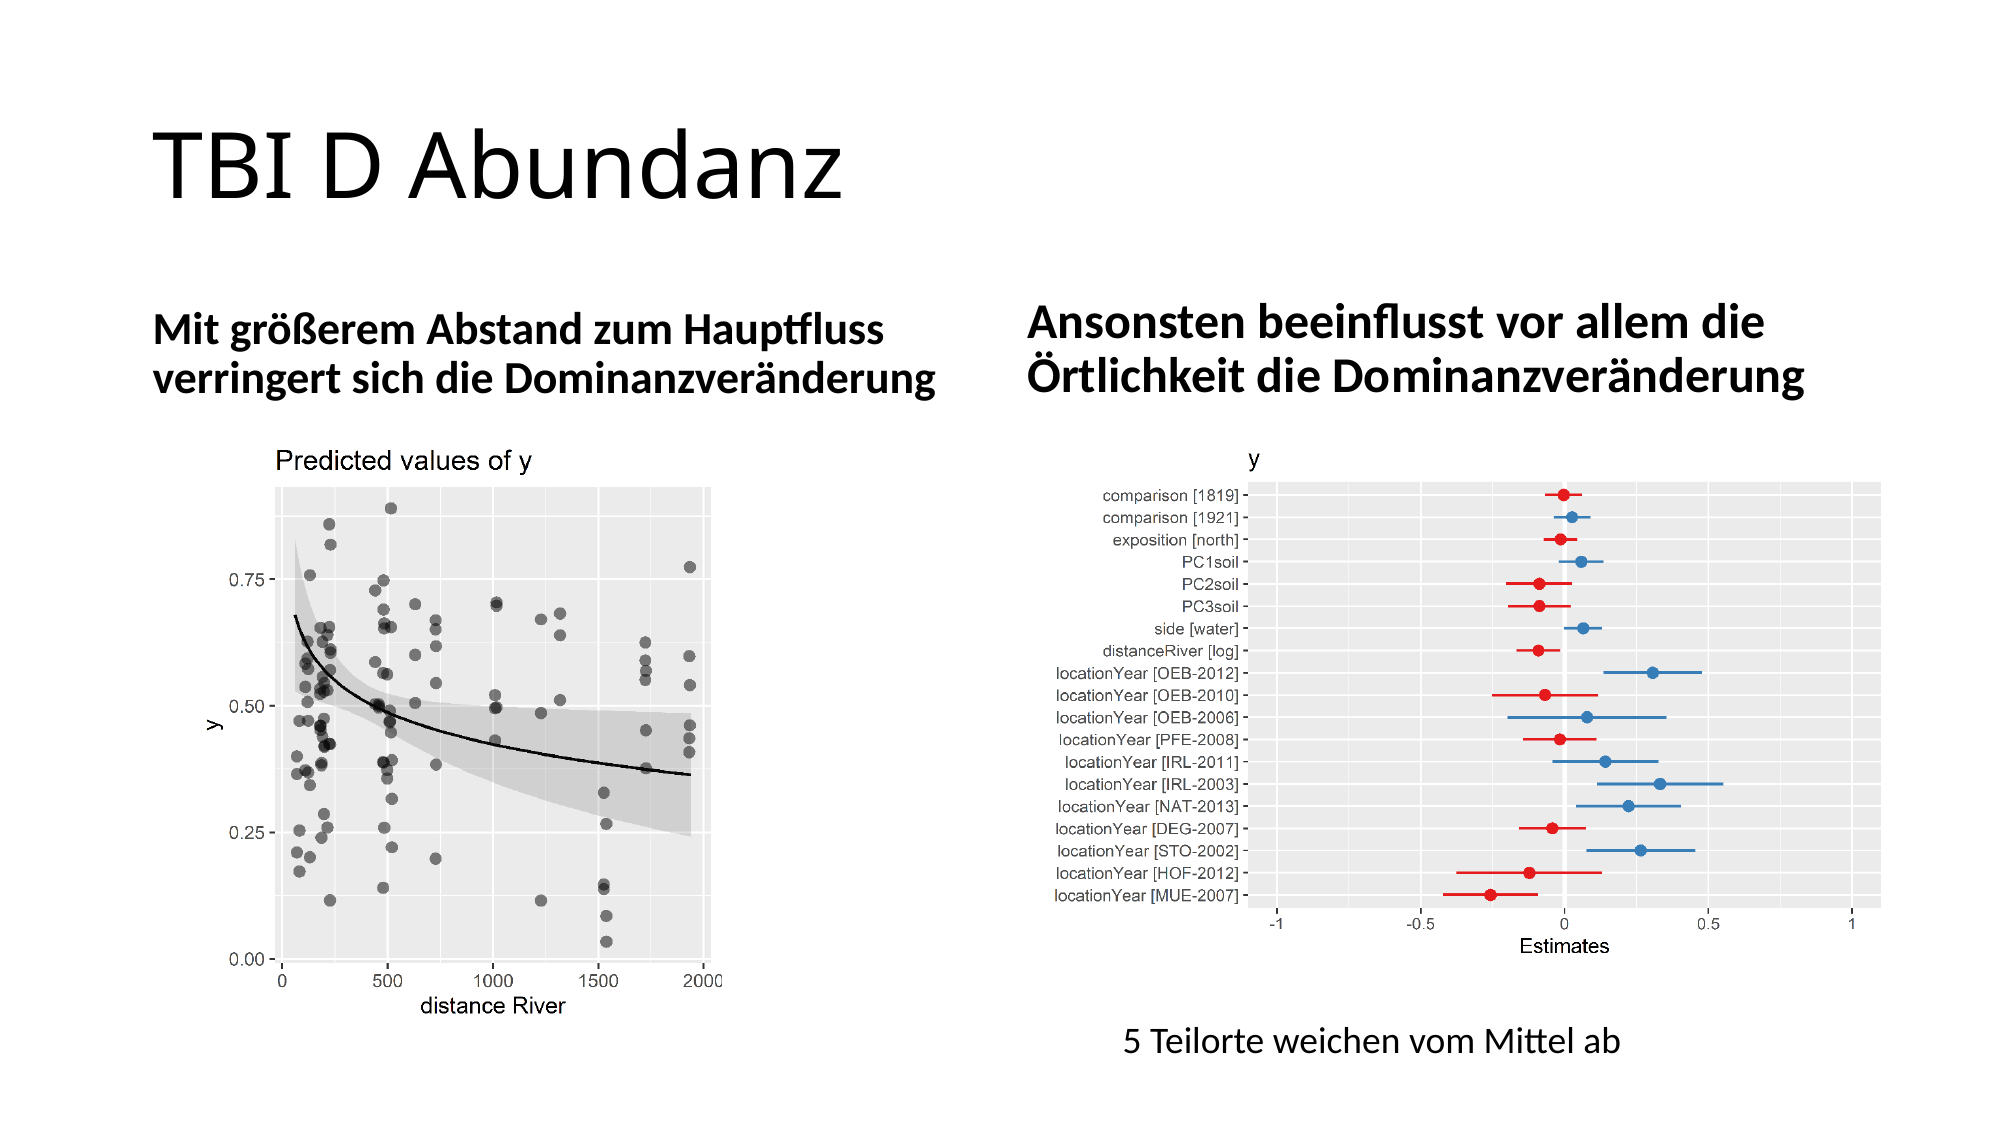

# TBI D Abundanz
Mit größerem Abstand zum Hauptfluss verringert sich die Dominanzveränderung
Ansonsten beeinflusst vor allem die Örtlichkeit die Dominanzveränderung
5 Teilorte weichen vom Mittel ab